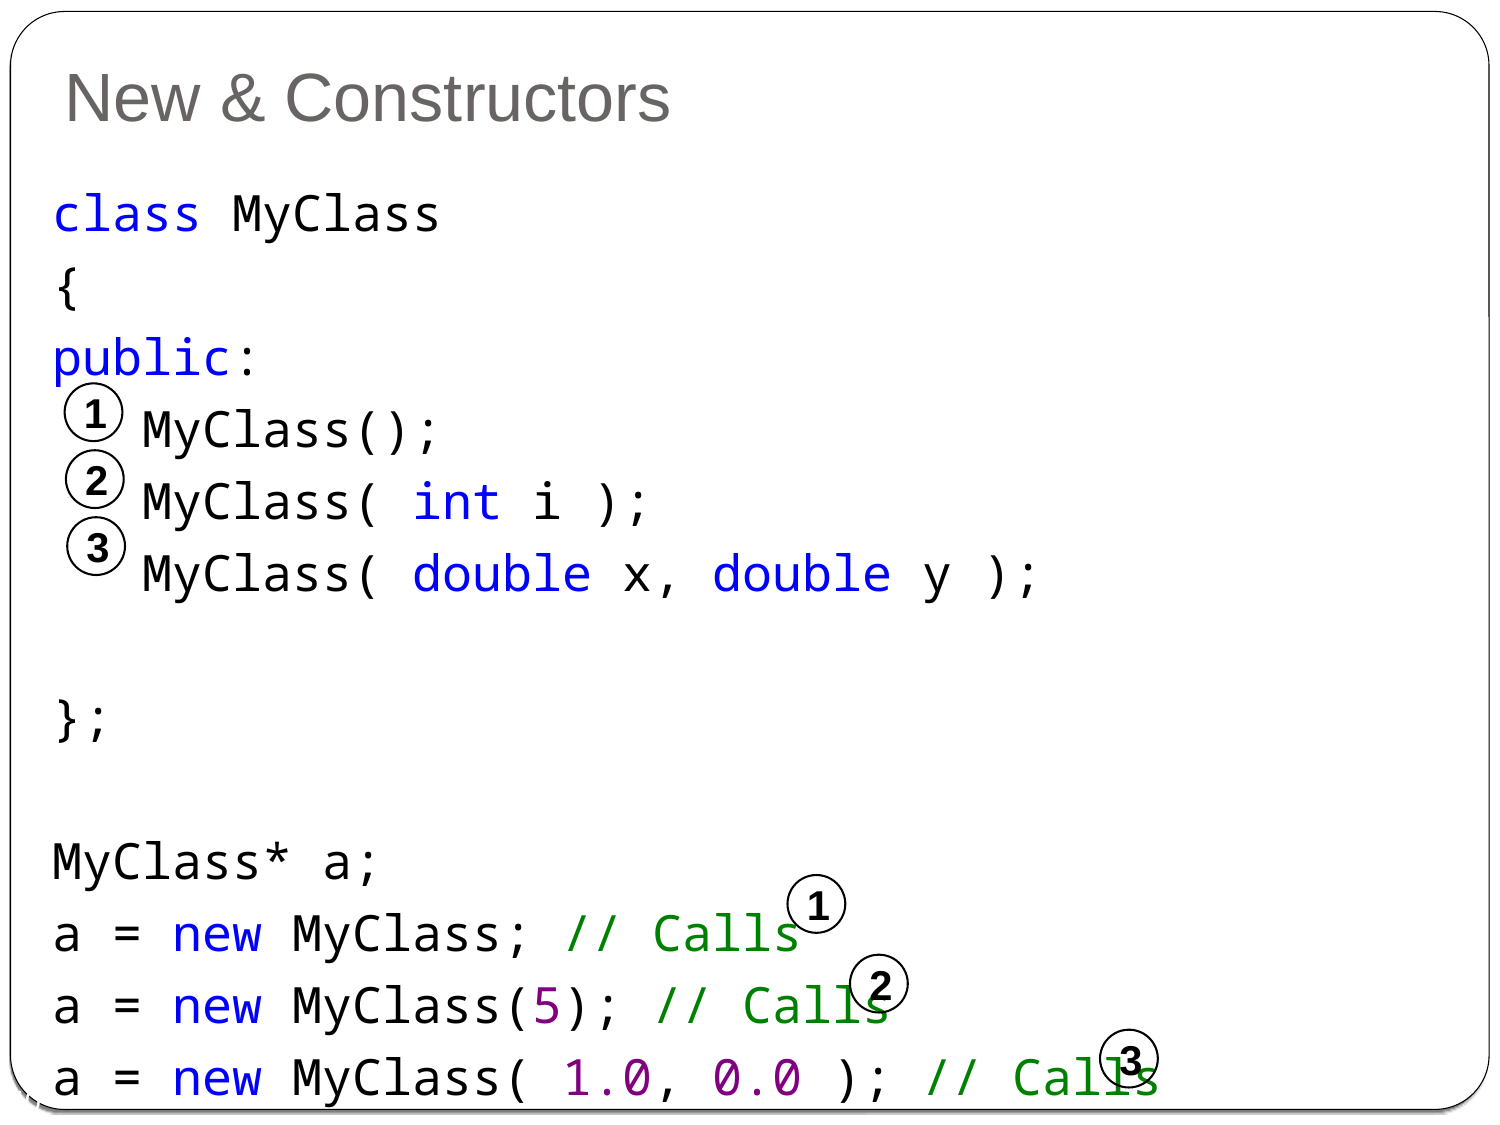

# New & Constructors
class MyClass
{
public:
   MyClass();
   MyClass( int i );
   MyClass( double x, double y );
   
};
MyClass* a;
a = new MyClass; // Calls
a = new MyClass(5); // Calls
a = new MyClass( 1.0, 0.0 ); // Calls
1
2
3
1
2
3